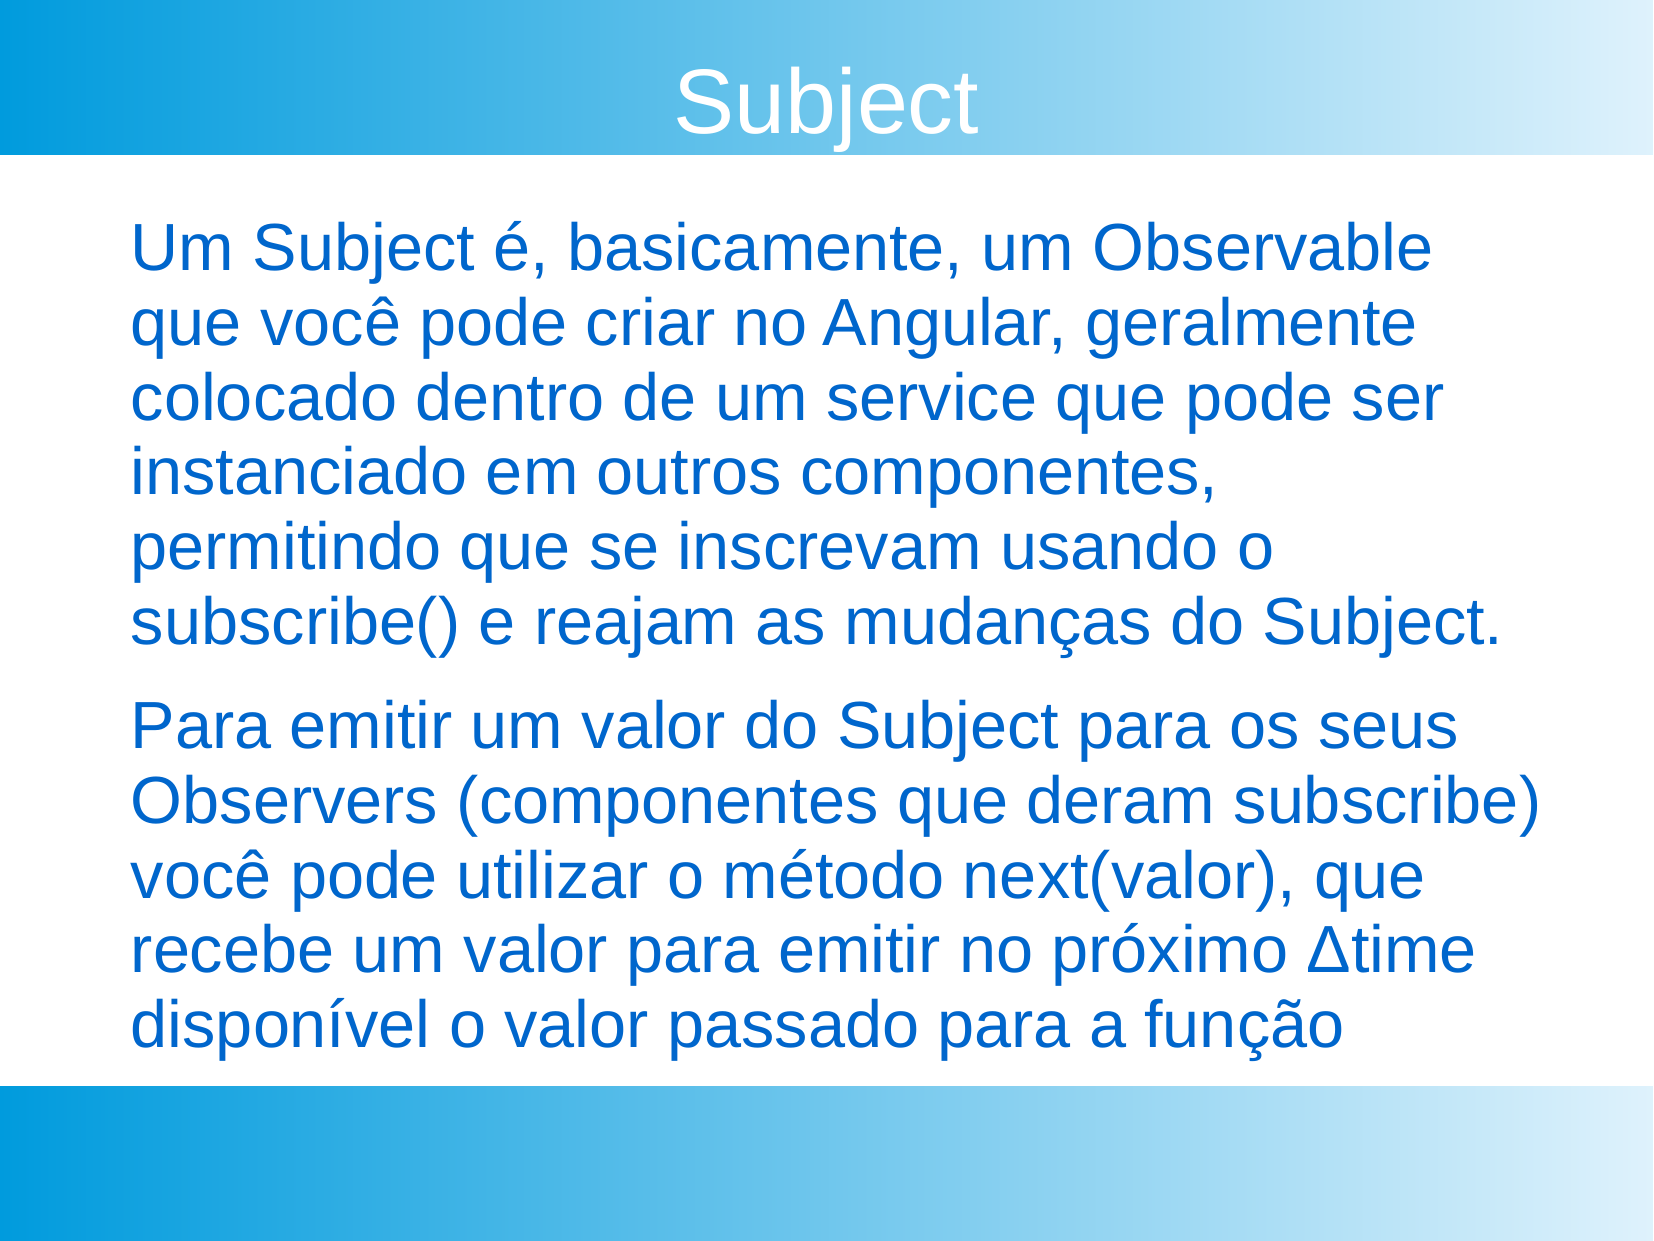

# Subject
Um Subject é, basicamente, um Observable que você pode criar no Angular, geralmente colocado dentro de um service que pode ser instanciado em outros componentes, permitindo que se inscrevam usando o subscribe() e reajam as mudanças do Subject.
Para emitir um valor do Subject para os seus Observers (componentes que deram subscribe) você pode utilizar o método next(valor), que recebe um valor para emitir no próximo Δtime disponível o valor passado para a função